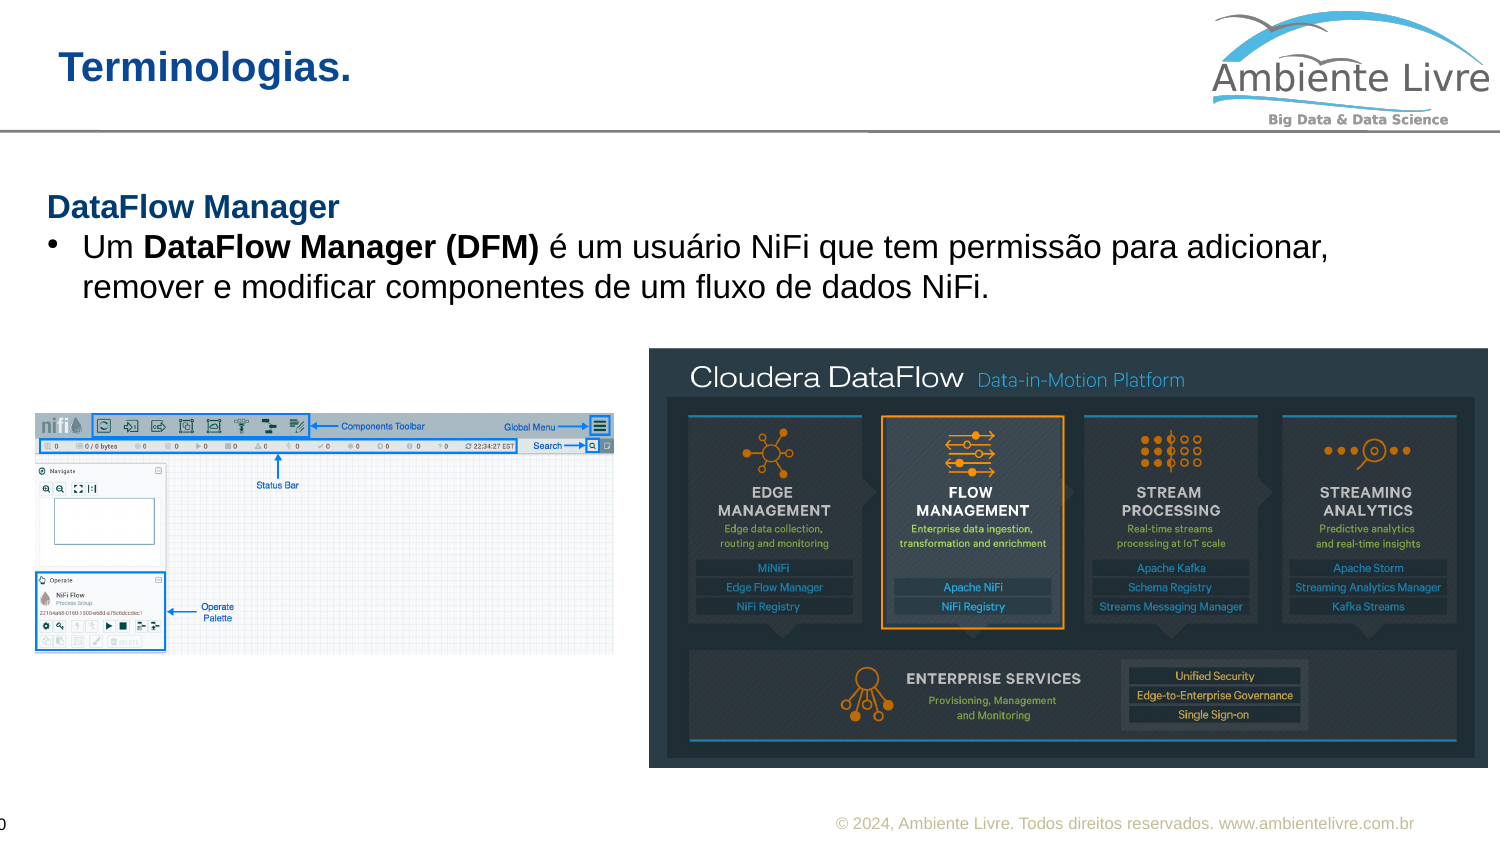

# Terminologias.
DataFlow Manager
Um DataFlow Manager (DFM) é um usuário NiFi que tem permissão para adicionar, remover e modificar componentes de um fluxo de dados NiFi.